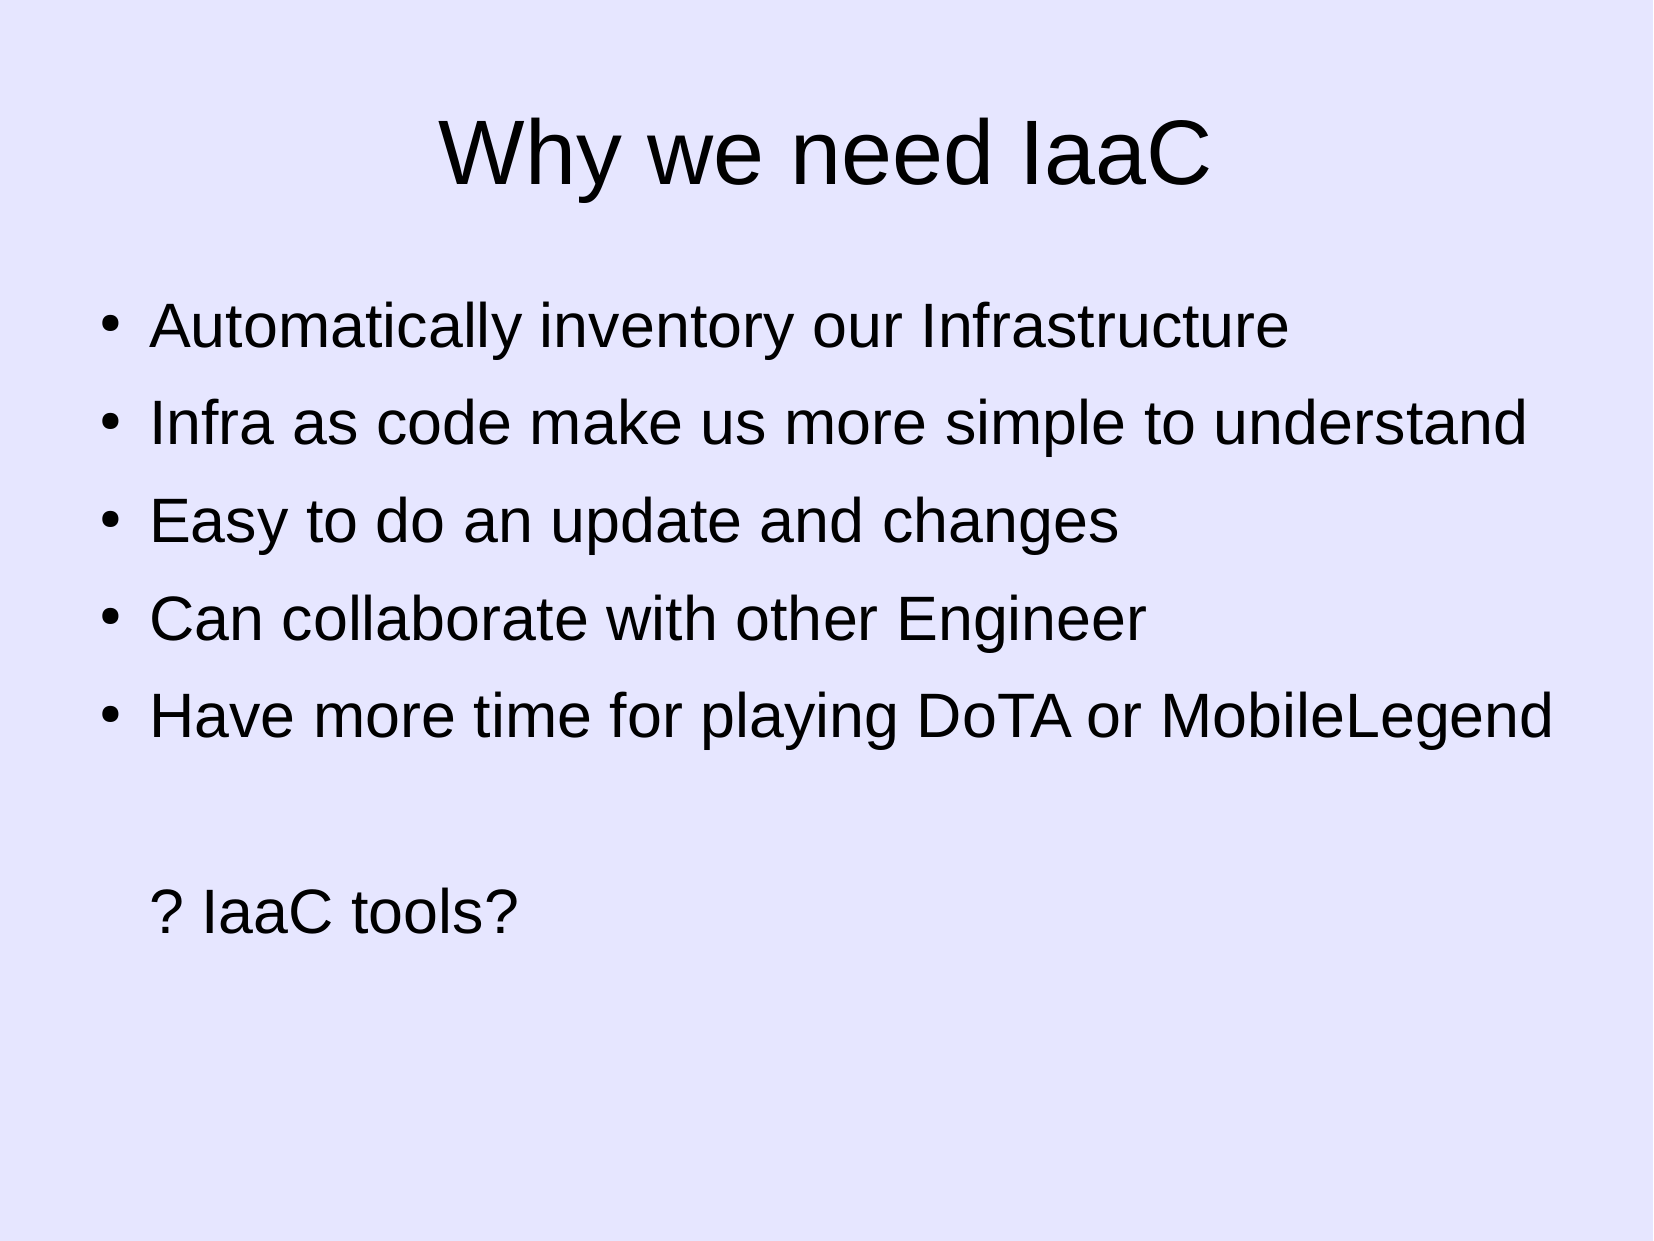

# Why we need IaaC
Automatically inventory our Infrastructure
Infra as code make us more simple to understand
Easy to do an update and changes
Can collaborate with other Engineer
Have more time for playing DoTA or MobileLegend
? IaaC tools?